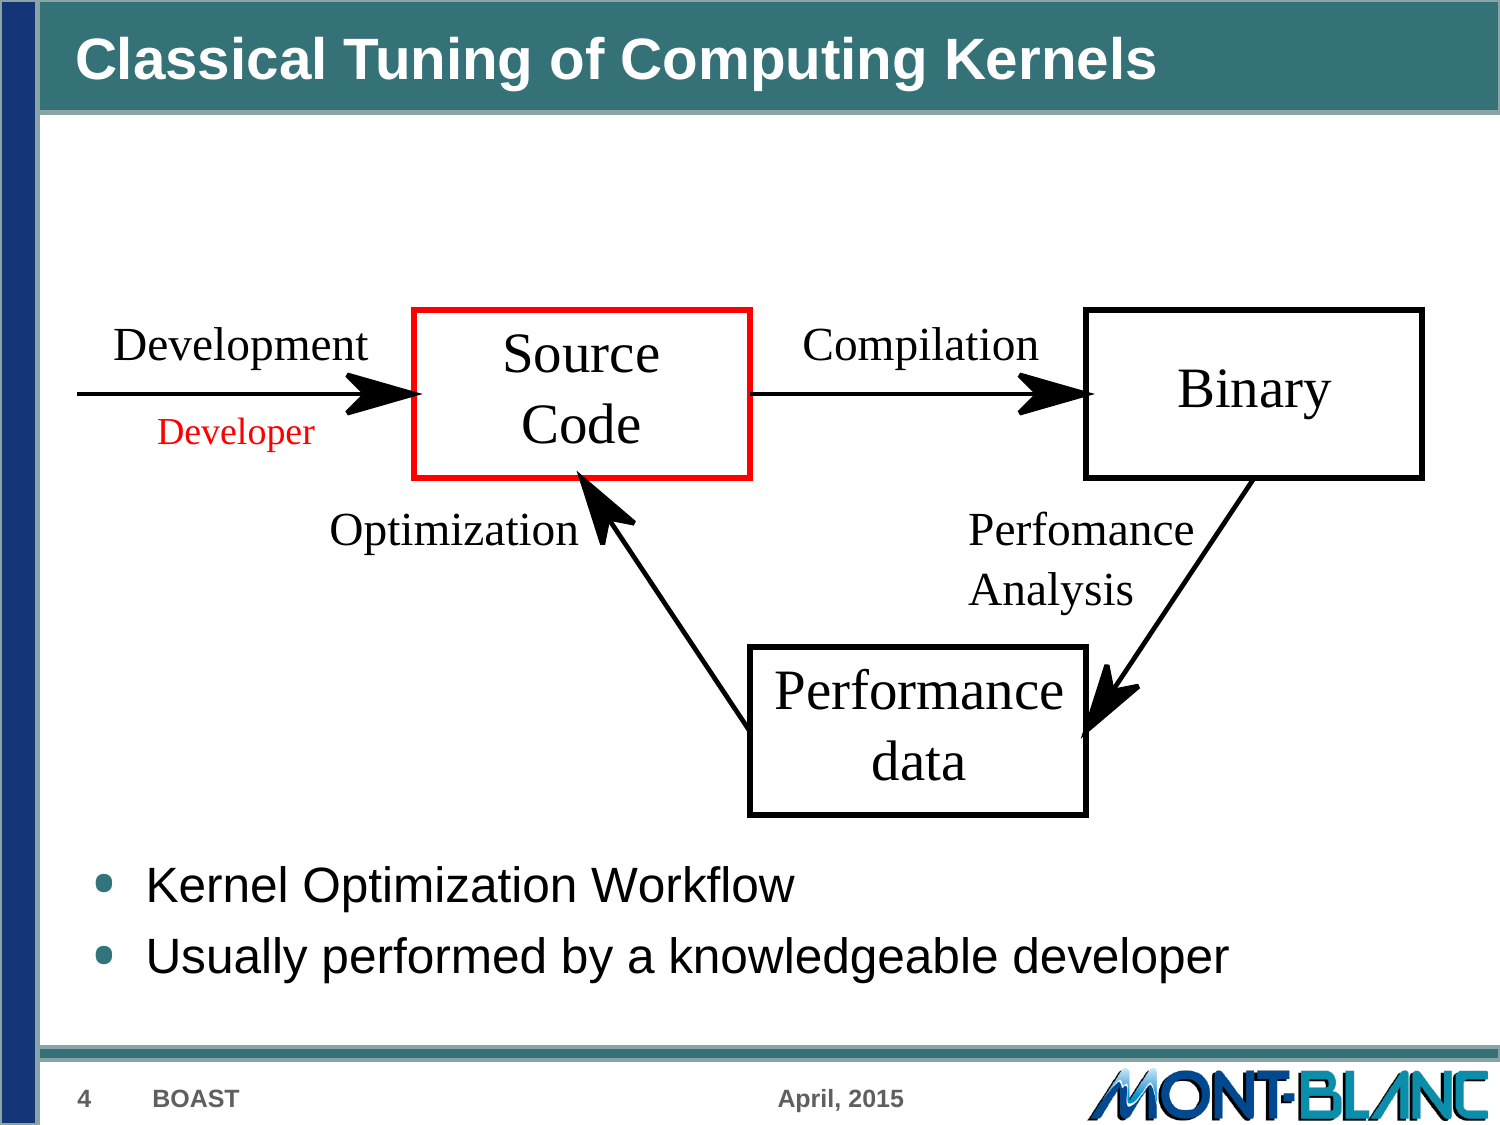

# Classical Tuning of Computing Kernels
Kernel Optimization Workflow
Usually performed by a knowledgeable developer
BOAST
April, 2015